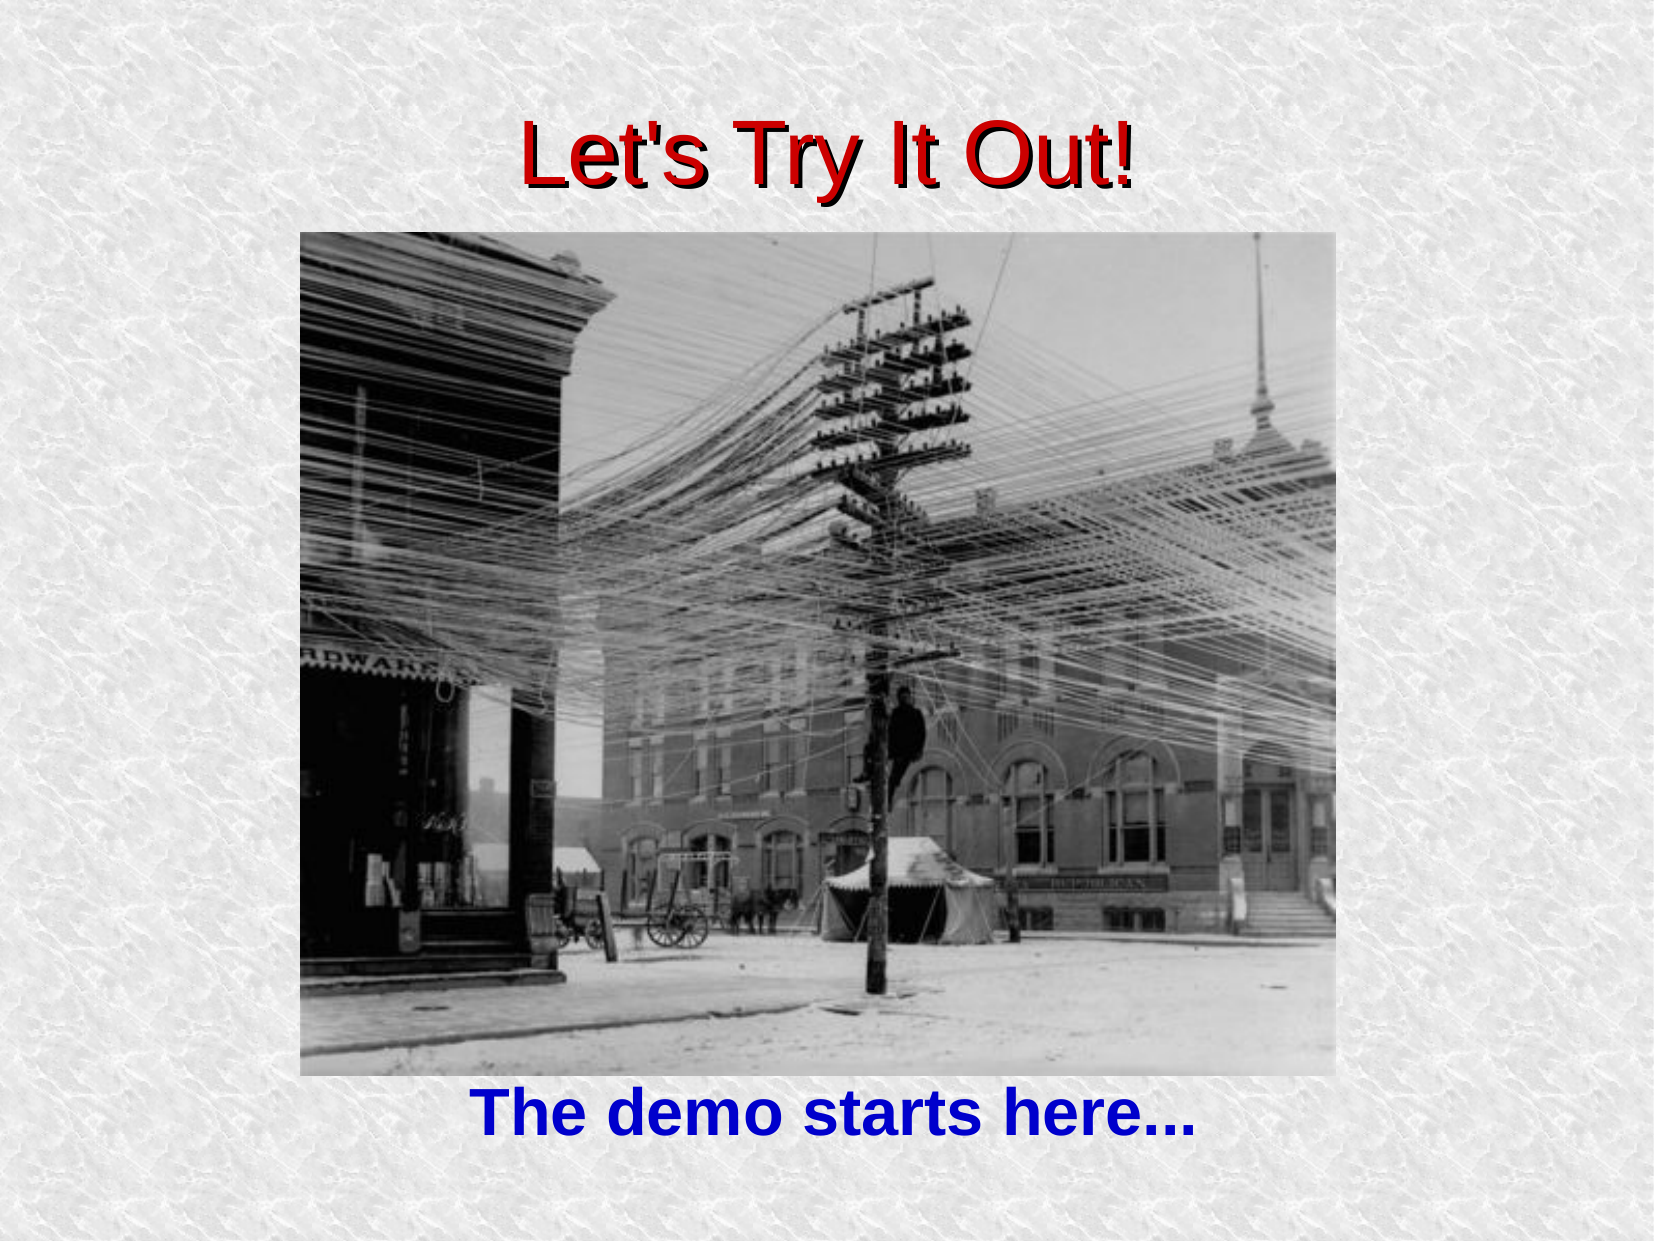

# Let's Try It Out!
The demo starts here...